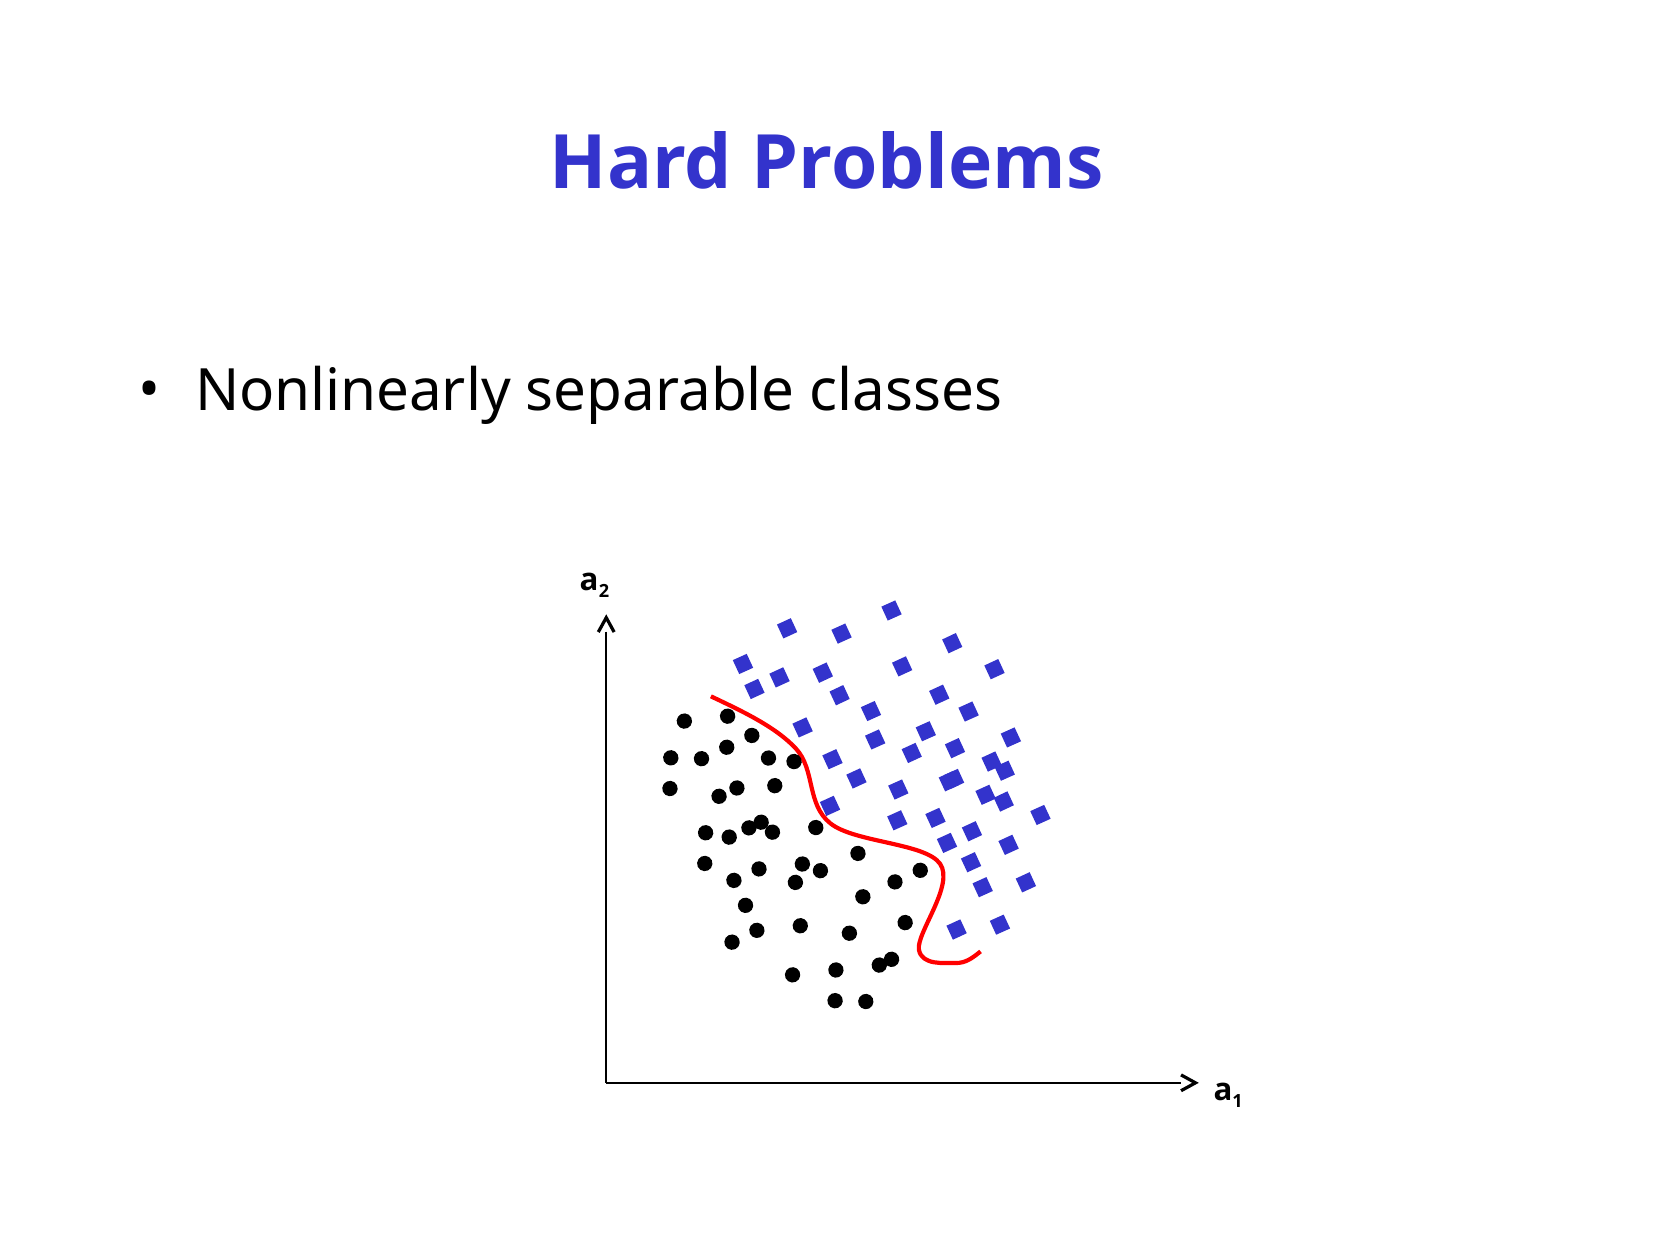

# Hard Problems
Nonlinearly separable classes
a2
a1